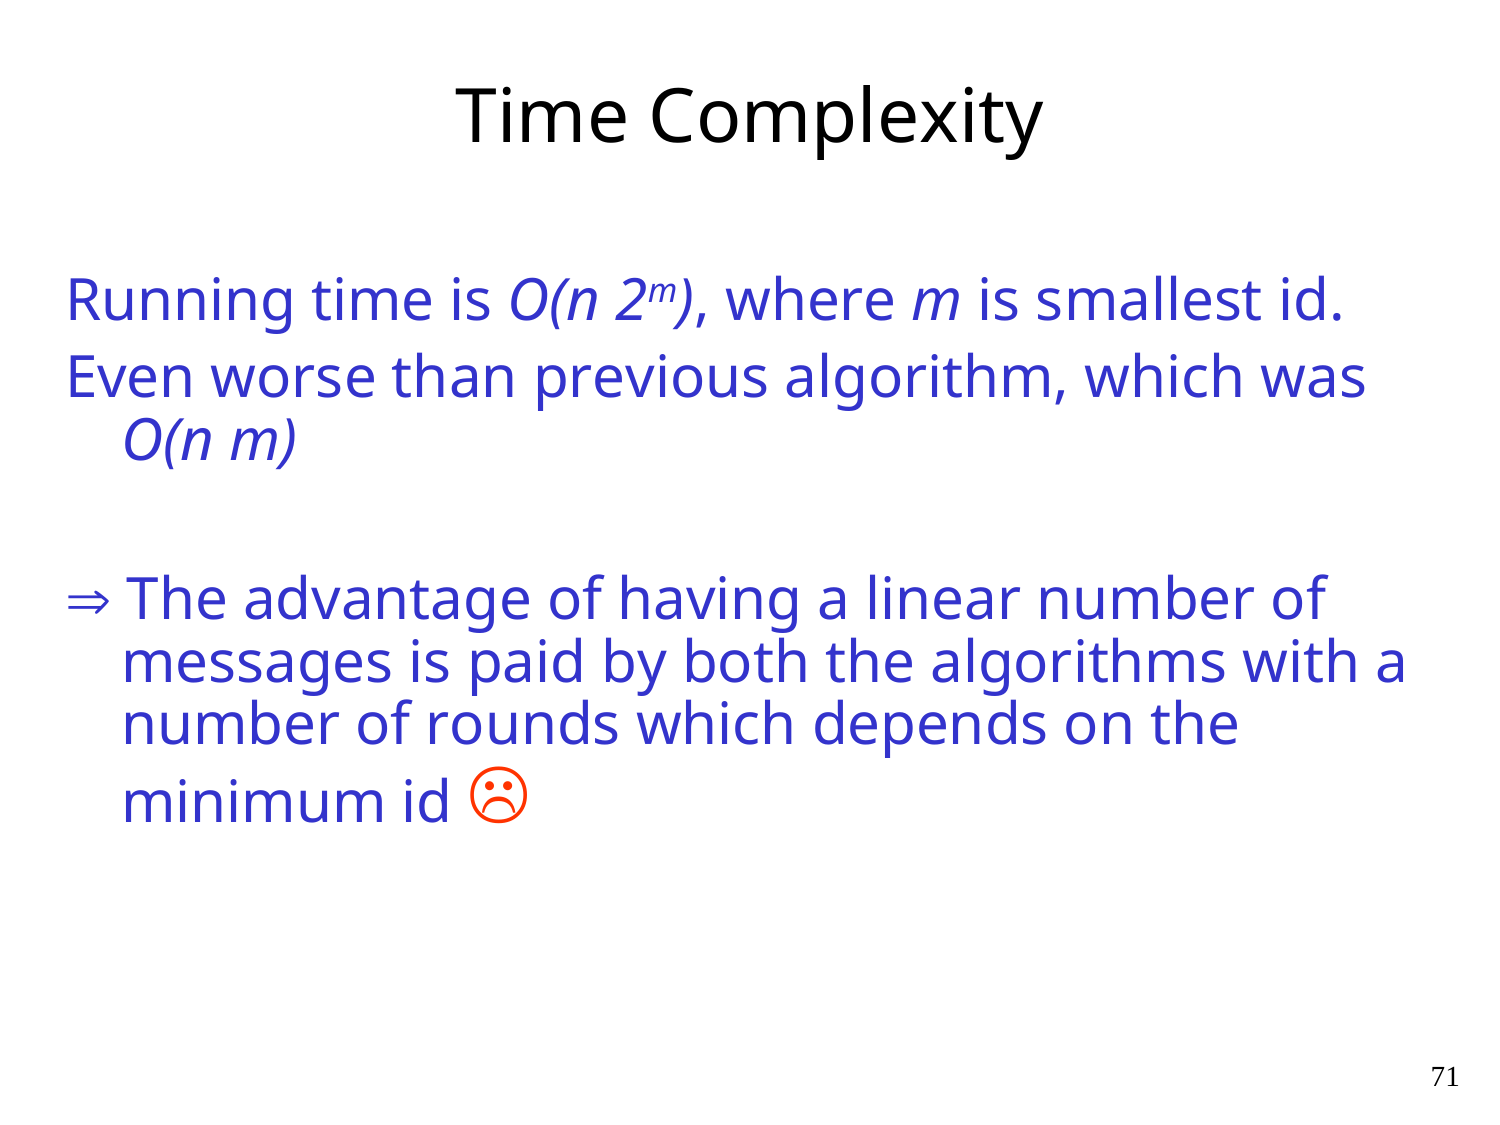

# Time Complexity
Running time is O(n 2m), where m is smallest id.
Even worse than previous algorithm, which was O(n m)
 The advantage of having a linear number of messages is paid by both the algorithms with a number of rounds which depends on the minimum id 